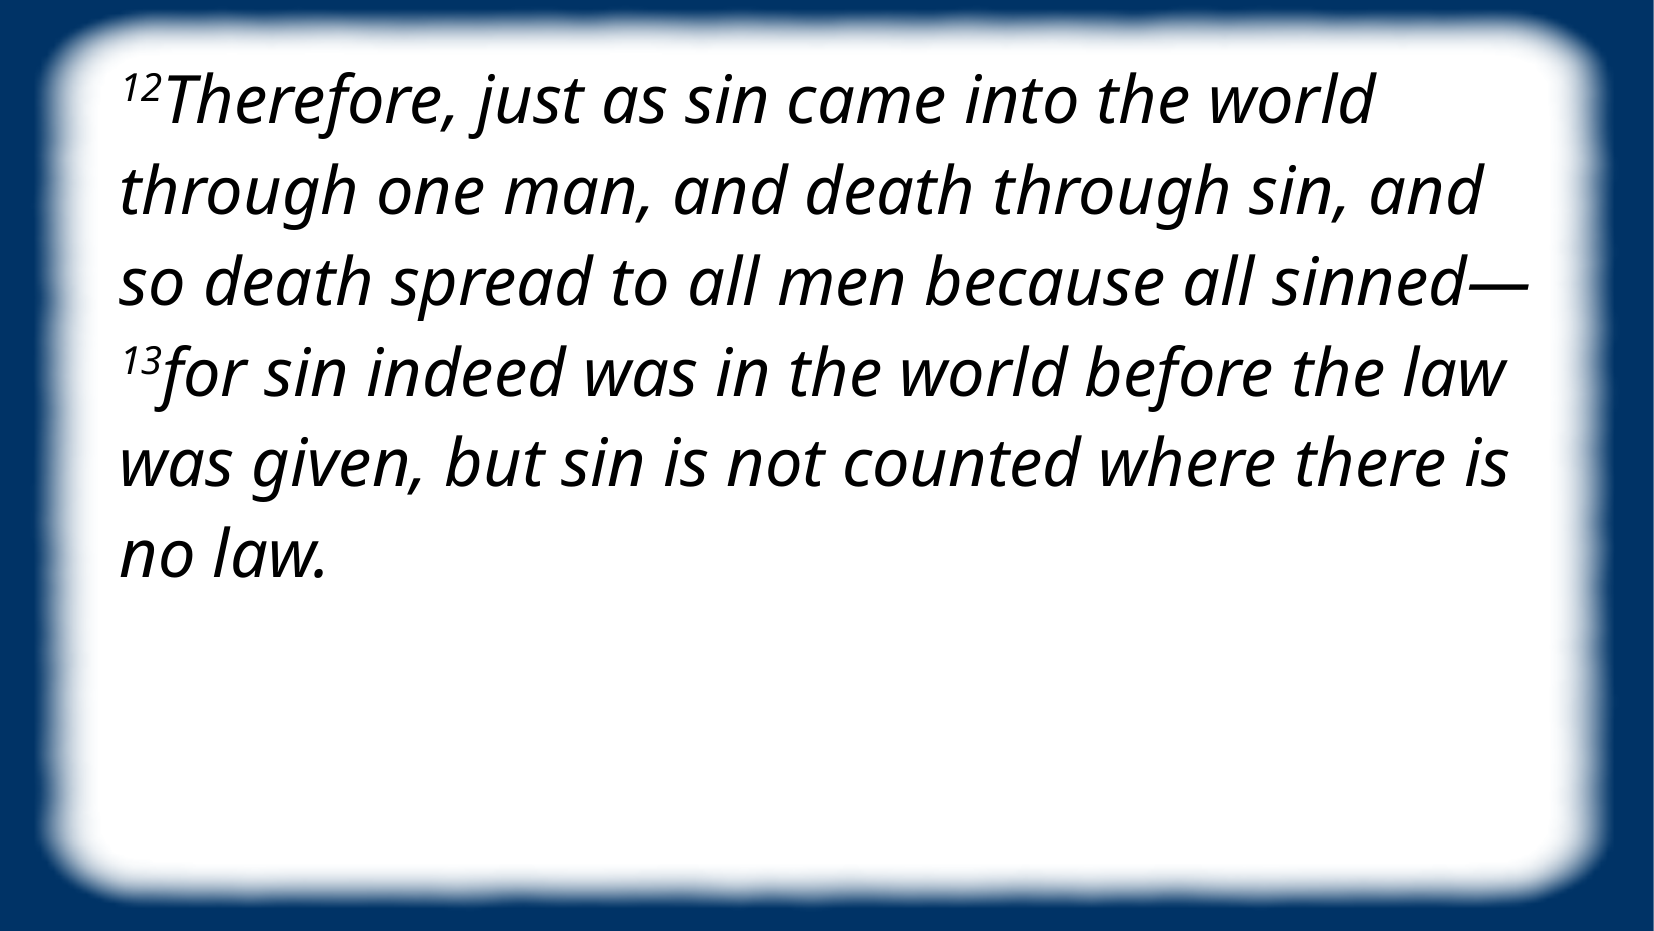

12Therefore, just as sin came into the world through one man, and death through sin, and so death spread to all men because all sinned— 13for sin indeed was in the world before the law was given, but sin is not counted where there is no law.